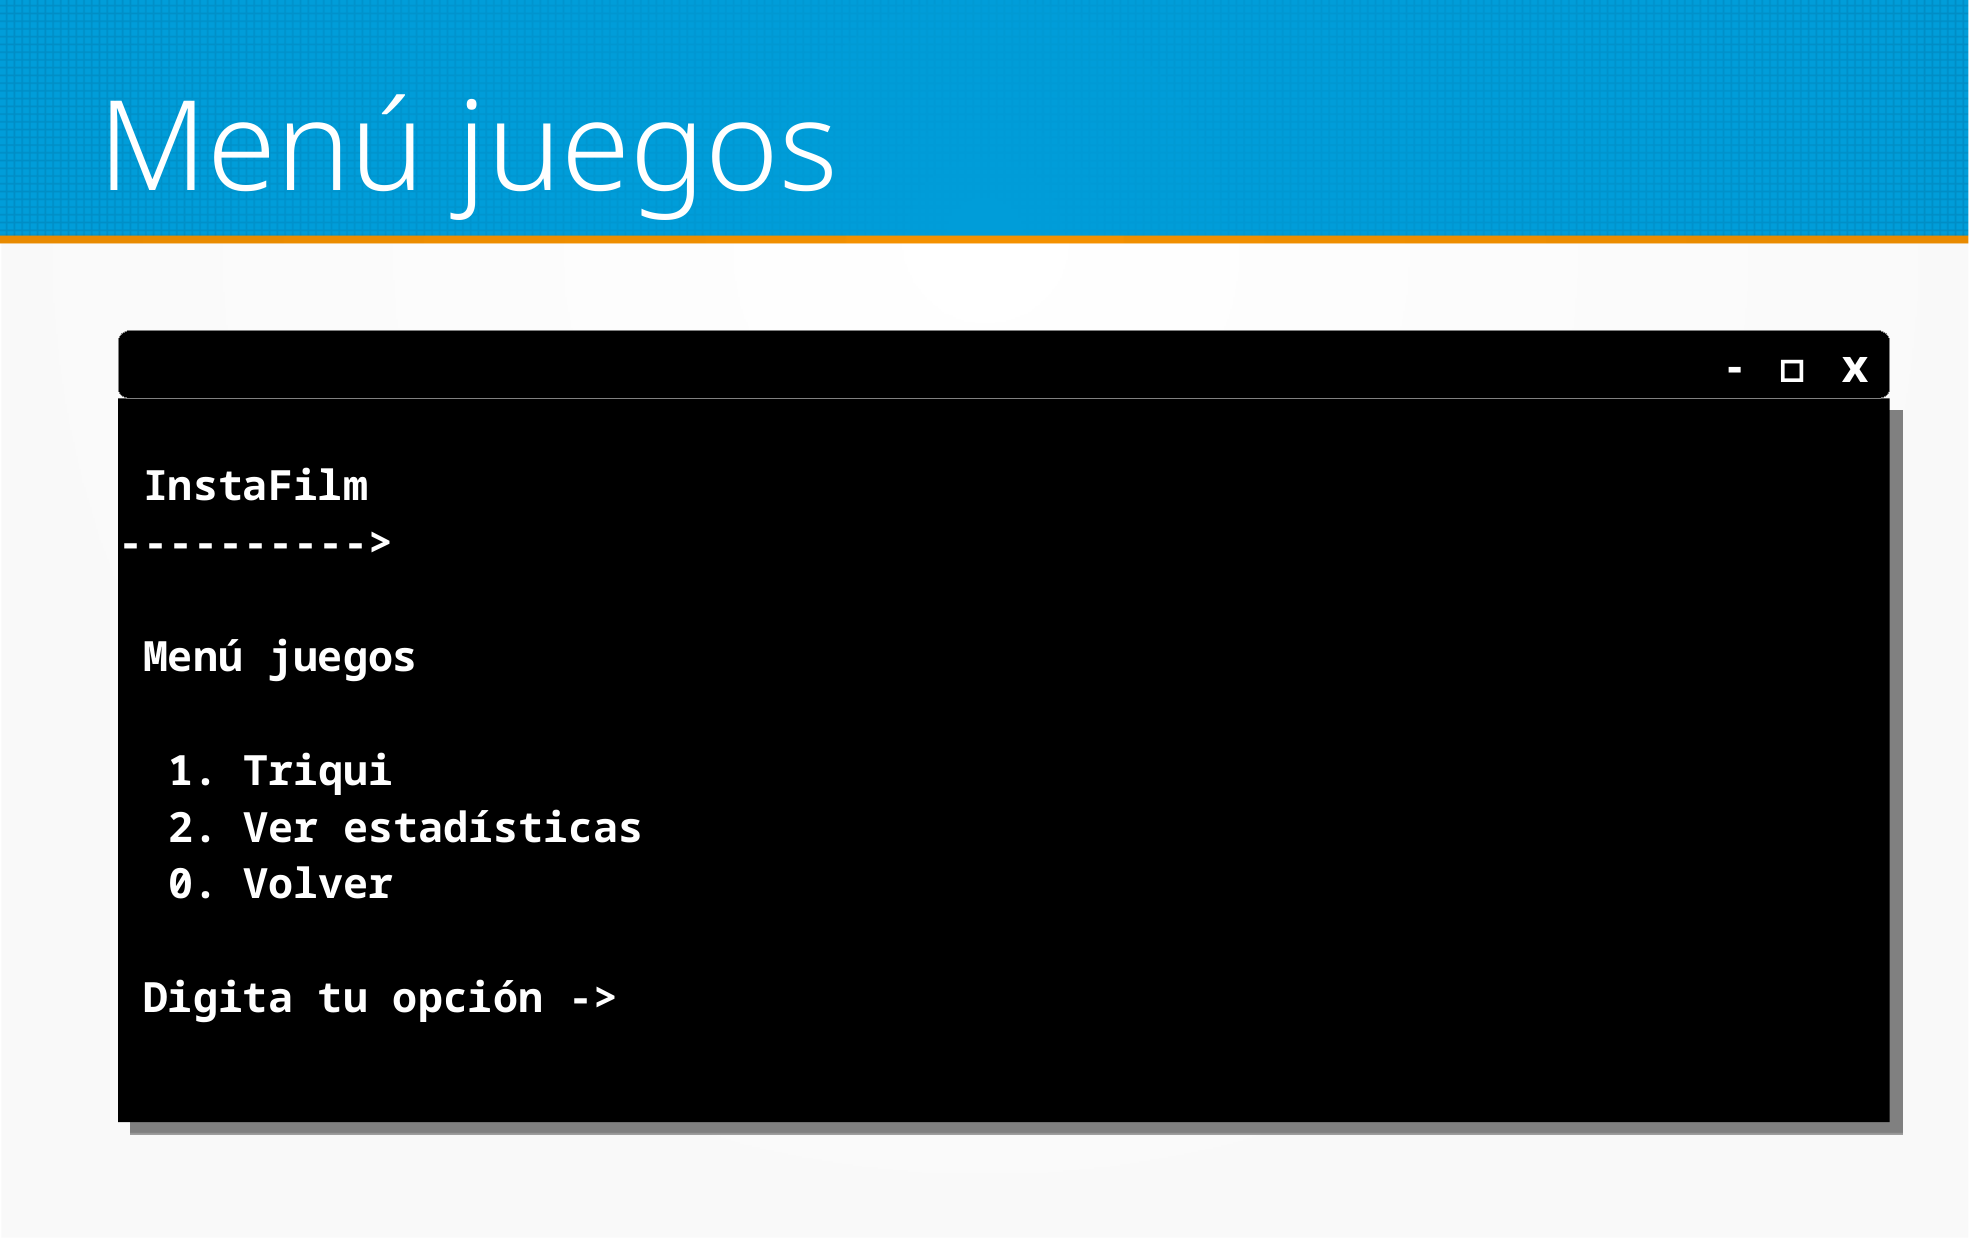

# Menú juegos
- □ x
 InstaFilm
---------->
 Menú juegos
 1. Triqui
 2. Ver estadísticas
 0. Volver
 Digita tu opción ->